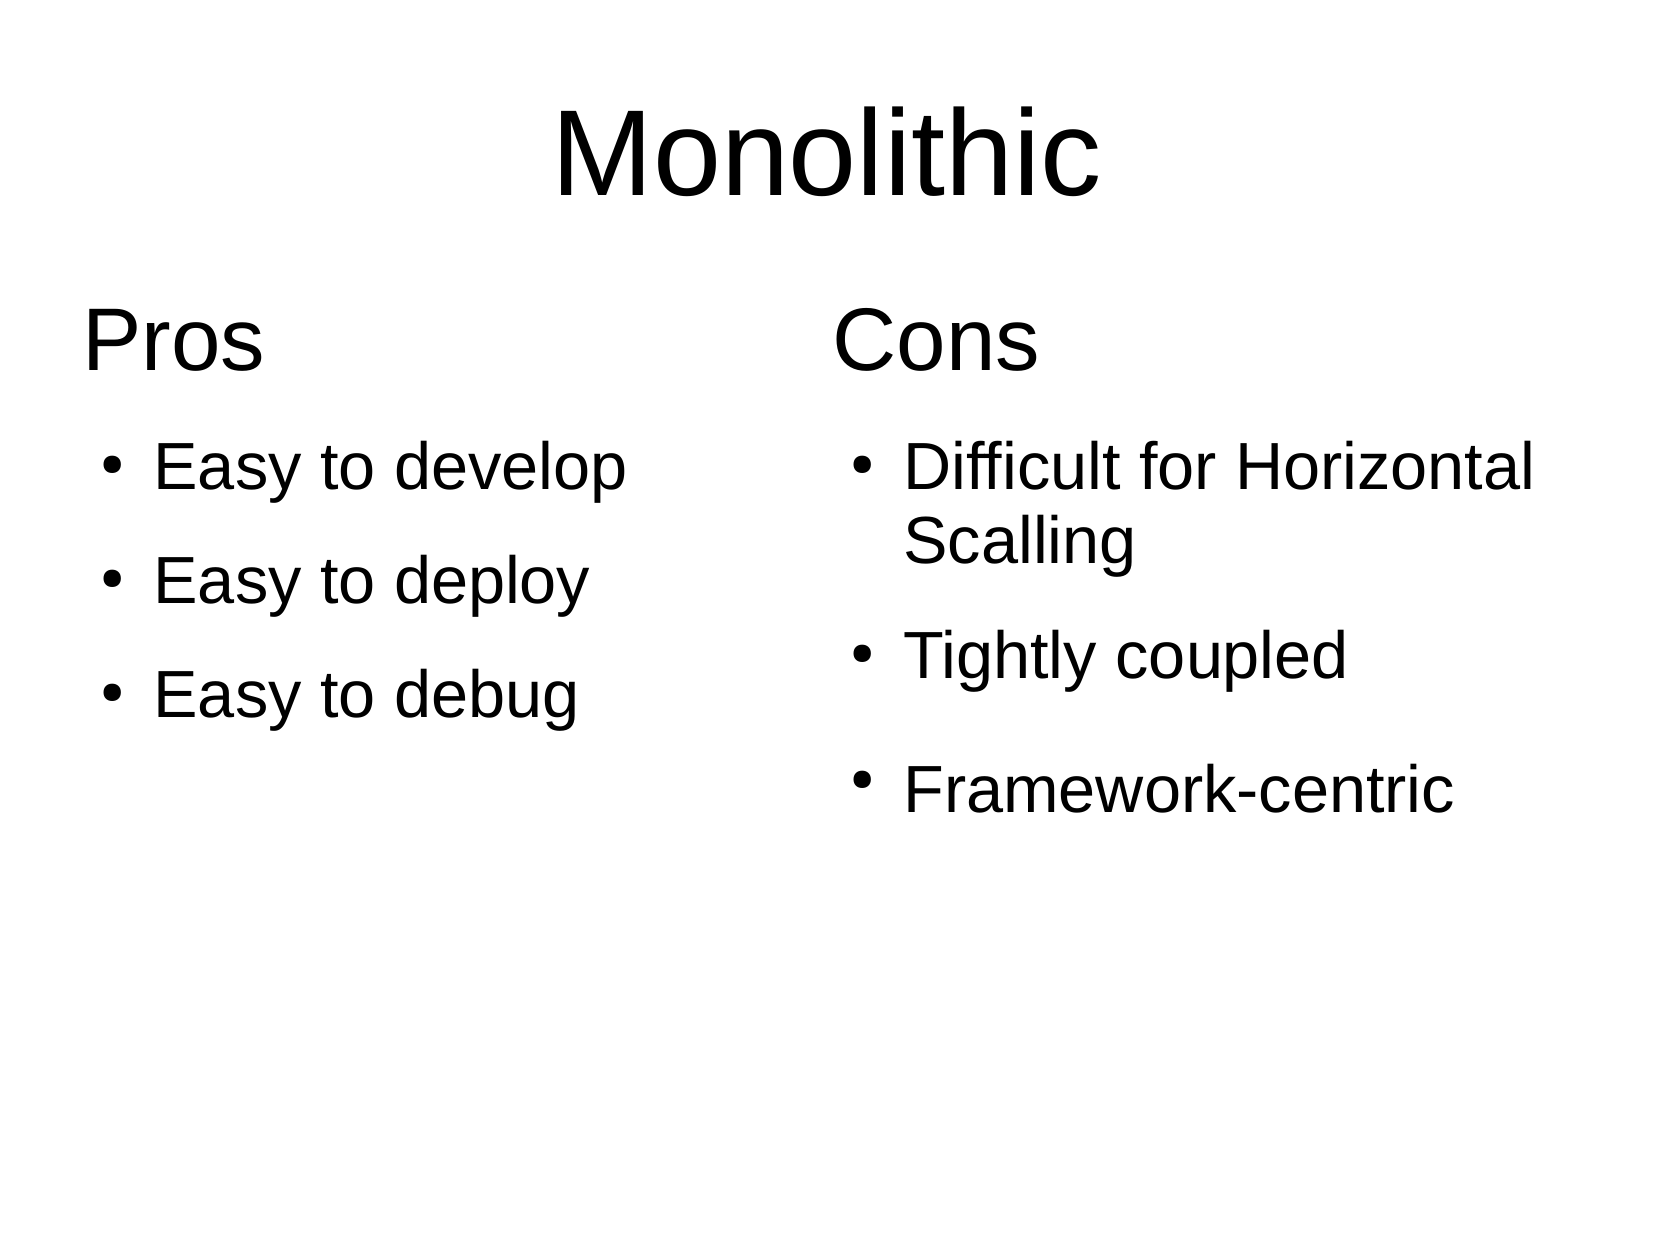

# Monolithic
Pros
Easy to develop
Easy to deploy
Easy to debug
Cons
Difficult for Horizontal Scalling
Tightly coupled
Framework-centric